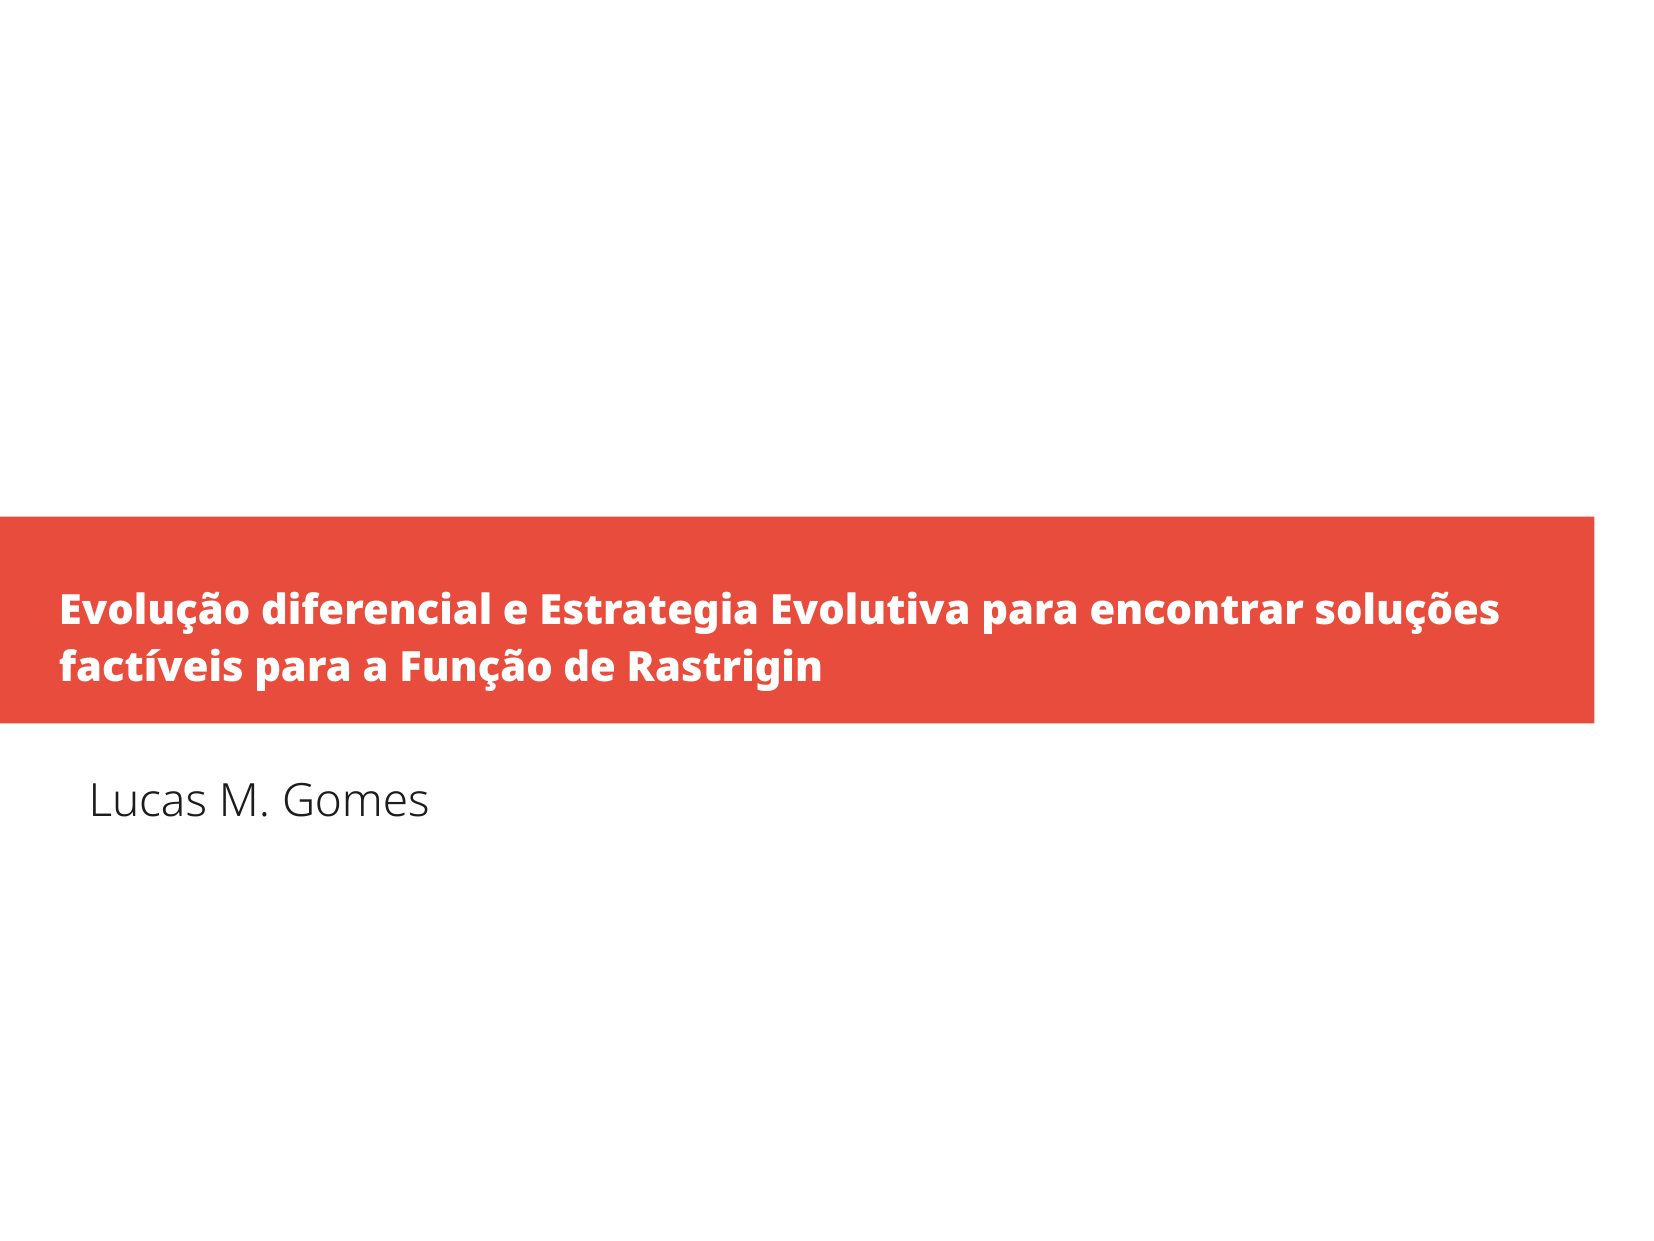

# Evolução diferencial e Estrategia Evolutiva para encontrar soluções factíveis para a Função de Rastrigin
Lucas M. Gomes